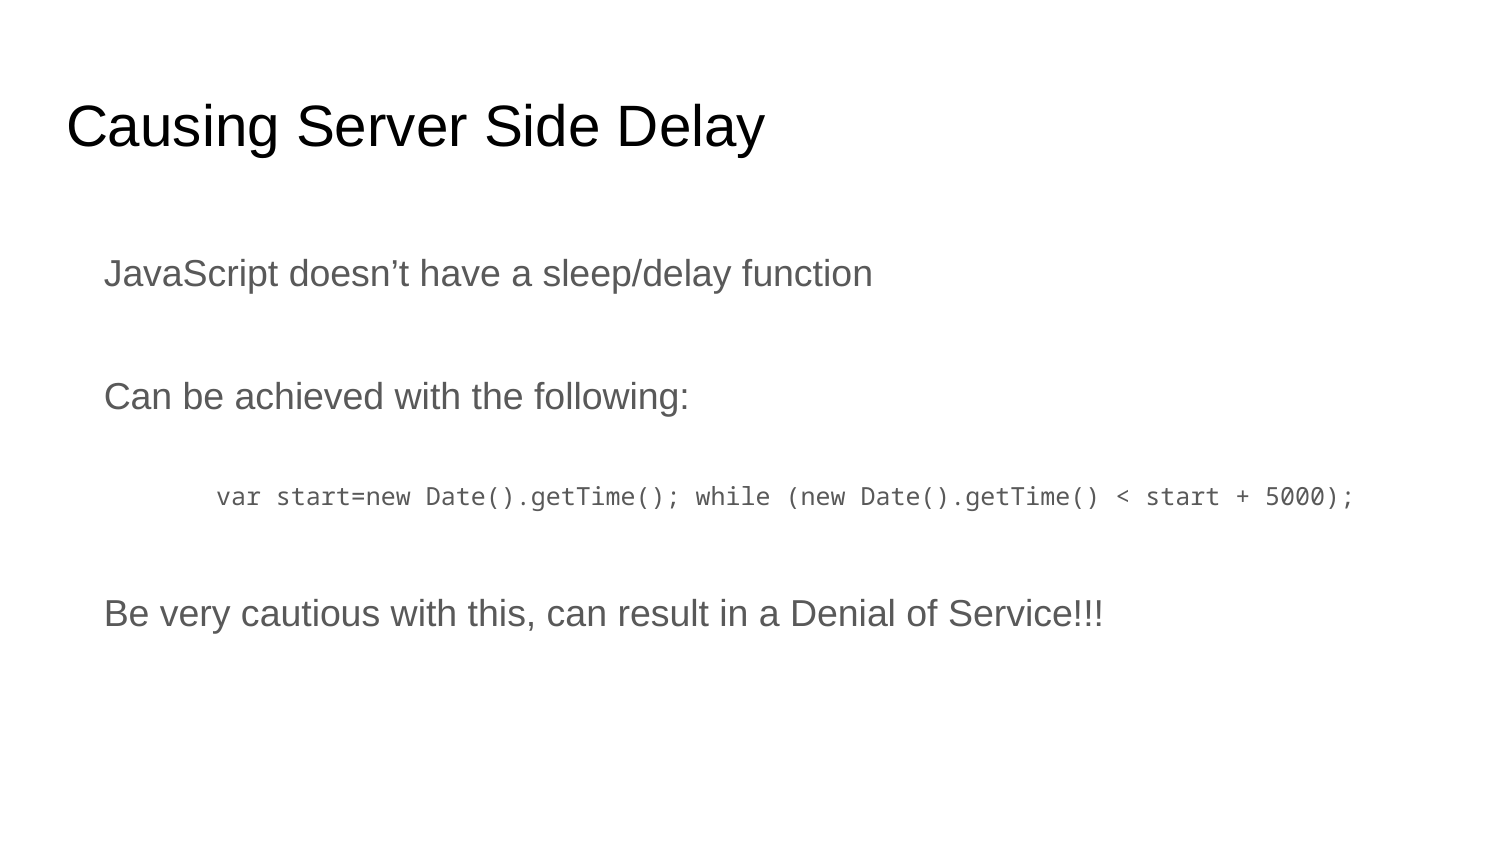

# Causing Server Side Delay
JavaScript doesn’t have a sleep/delay function
Can be achieved with the following:
var start=new Date().getTime(); while (new Date().getTime() < start + 5000);
Be very cautious with this, can result in a Denial of Service!!!